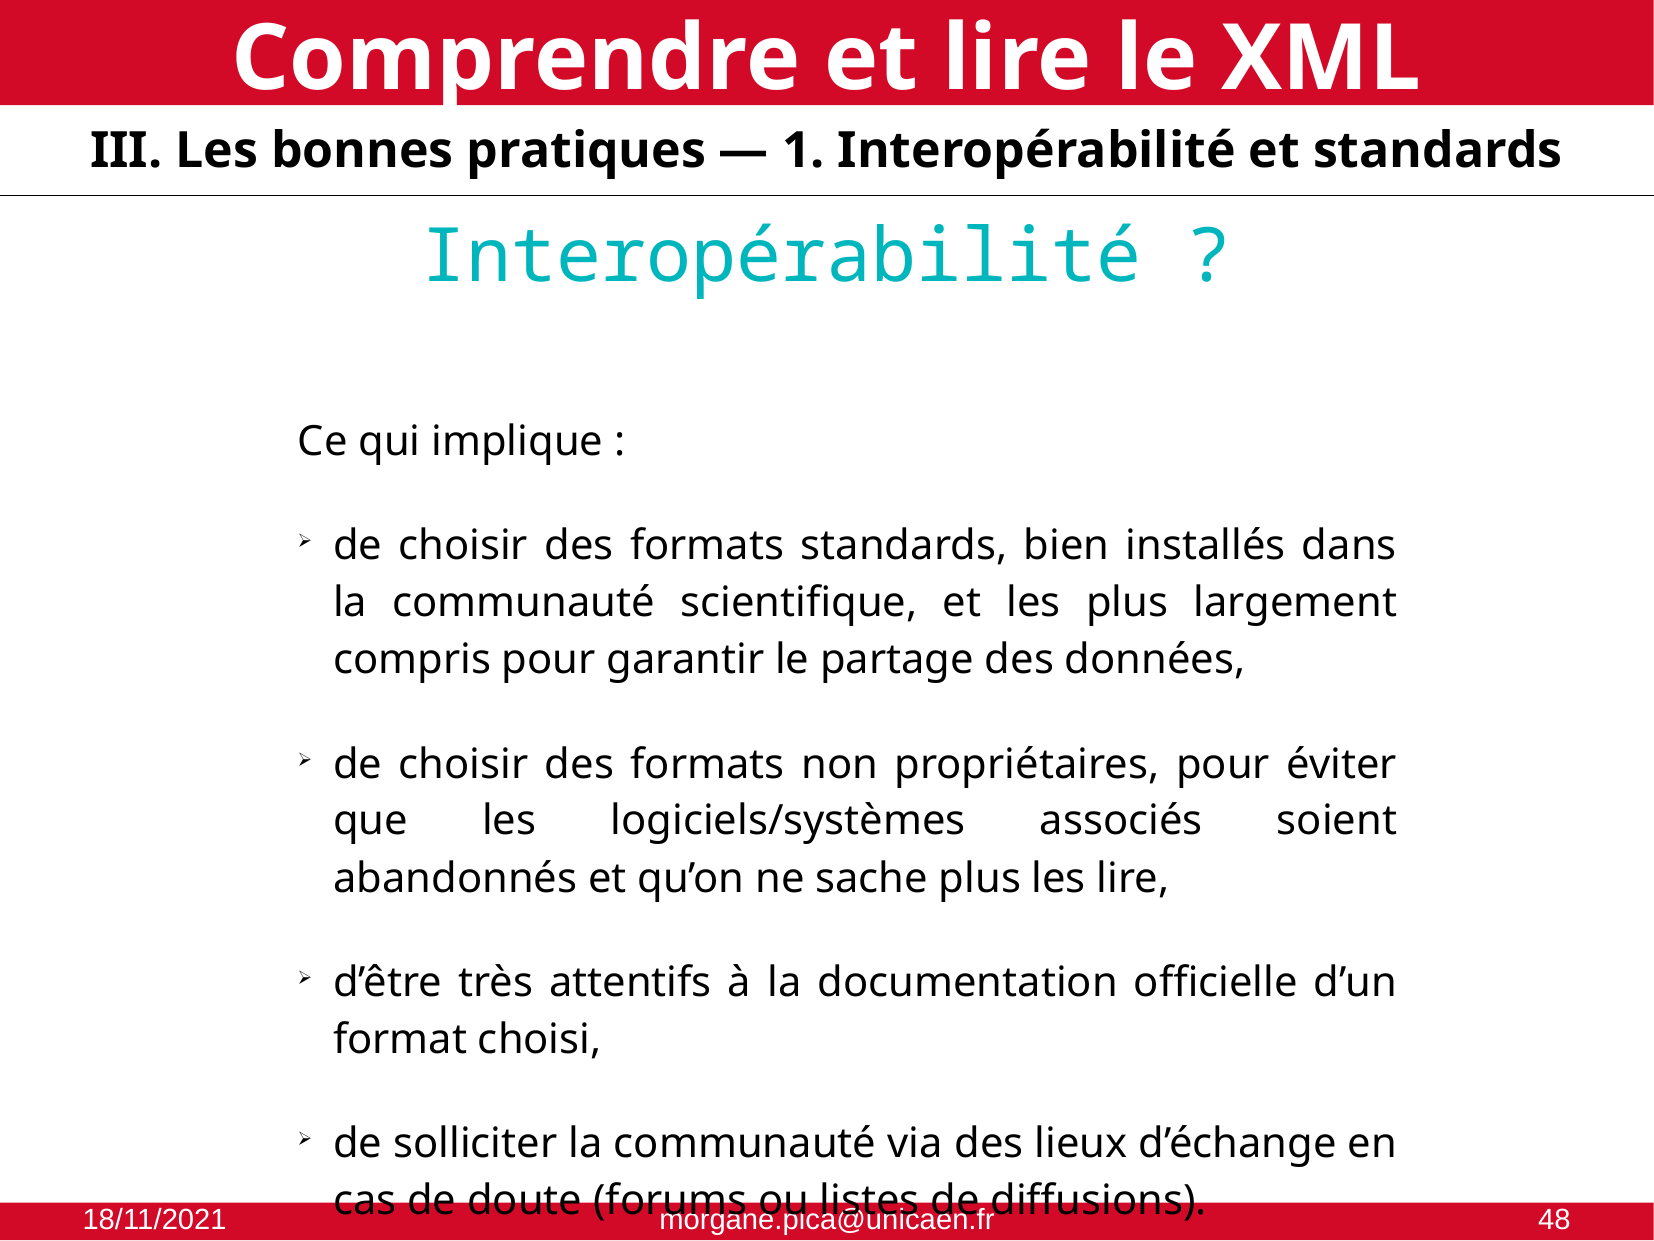

# Comprendre et lire le XML
III. Les bonnes pratiques — 1. Interopérabilité et standards
Interopérabilité ?
Ce qui implique :
de choisir des formats standards, bien installés dans la communauté scientifique, et les plus largement compris pour garantir le partage des données,
de choisir des formats non propriétaires, pour éviter que les logiciels/systèmes associés soient abandonnés et qu’on ne sache plus les lire,
d’être très attentifs à la documentation officielle d’un format choisi,
de solliciter la communauté via des lieux d’échange en cas de doute (forums ou listes de diffusions).
18/11/2021
morgane.pica@unicaen.fr
48